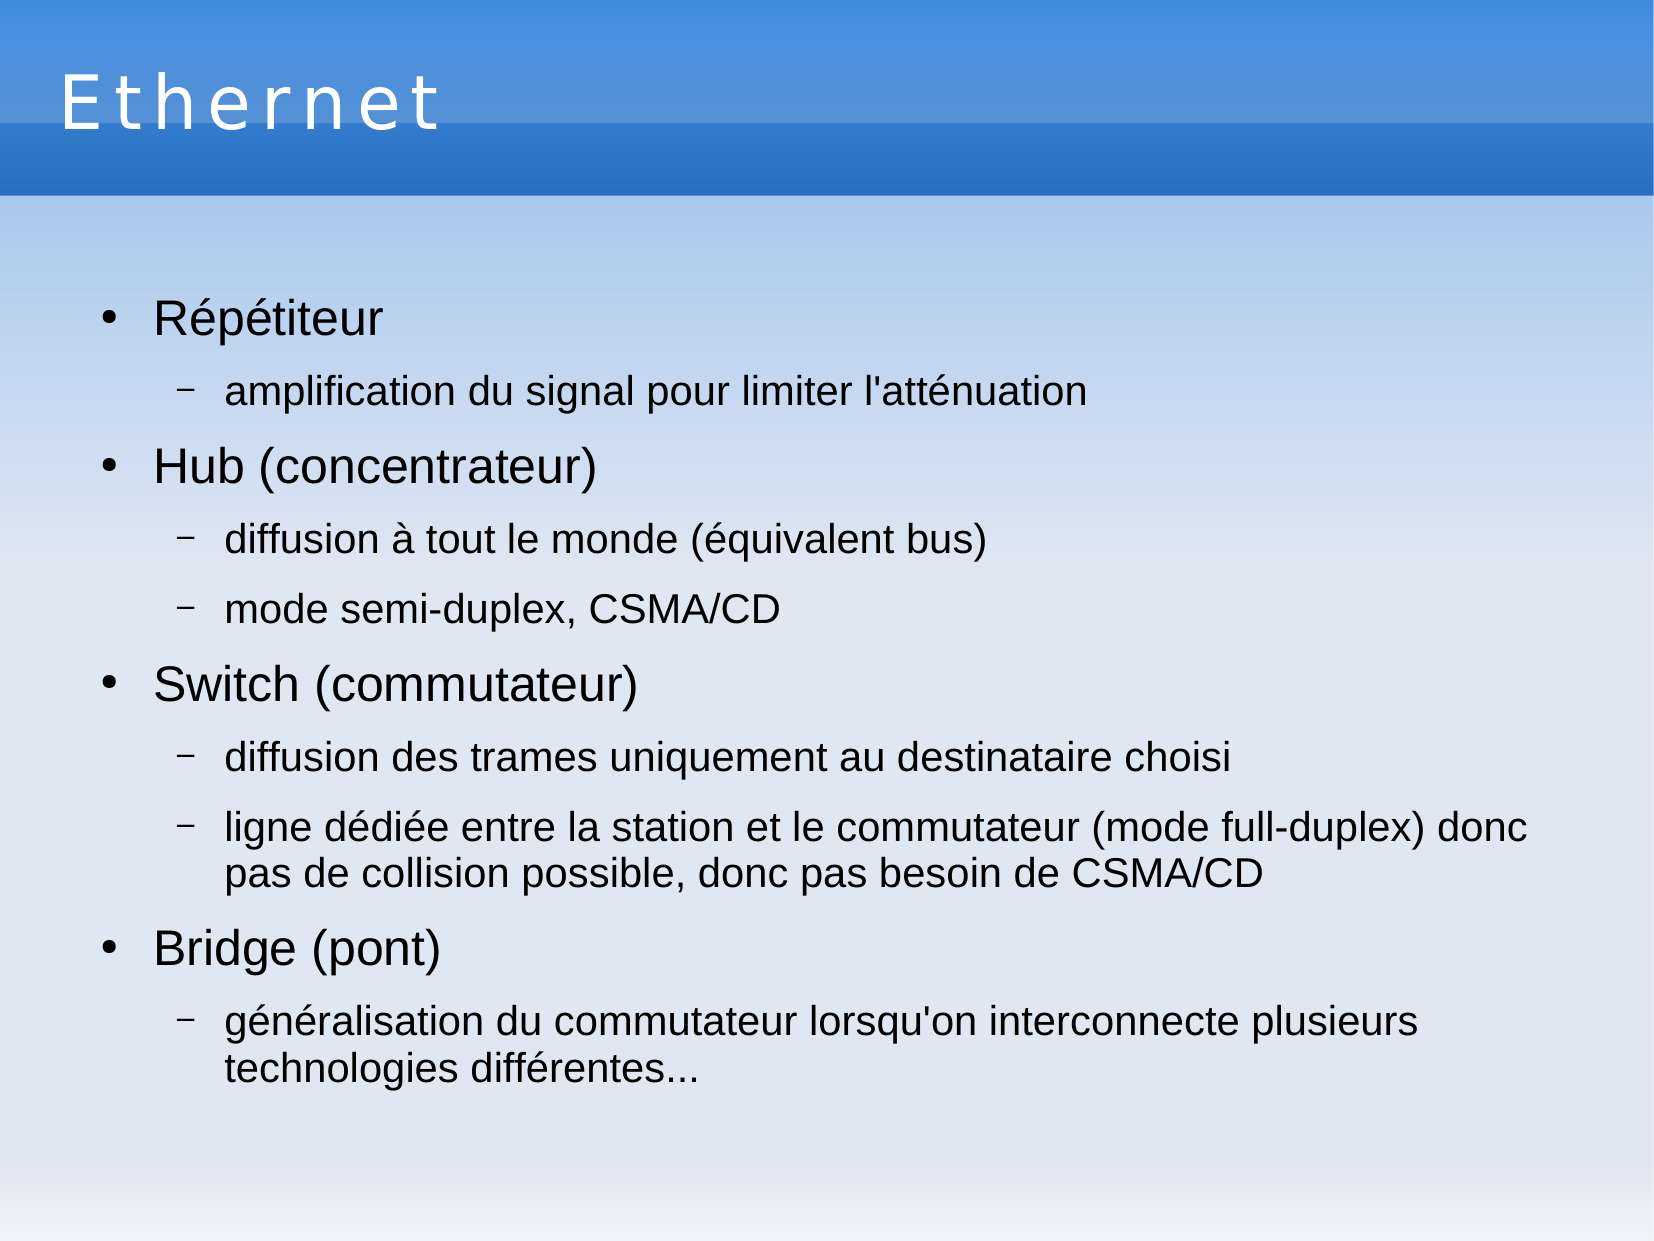

# Ethernet
Répétiteur
amplification du signal pour limiter l'atténuation
Hub (concentrateur)
diffusion à tout le monde (équivalent bus)
mode semi-duplex, CSMA/CD
Switch (commutateur)
diffusion des trames uniquement au destinataire choisi
ligne dédiée entre la station et le commutateur (mode full-duplex) donc pas de collision possible, donc pas besoin de CSMA/CD
Bridge (pont)
généralisation du commutateur lorsqu'on interconnecte plusieurs technologies différentes...